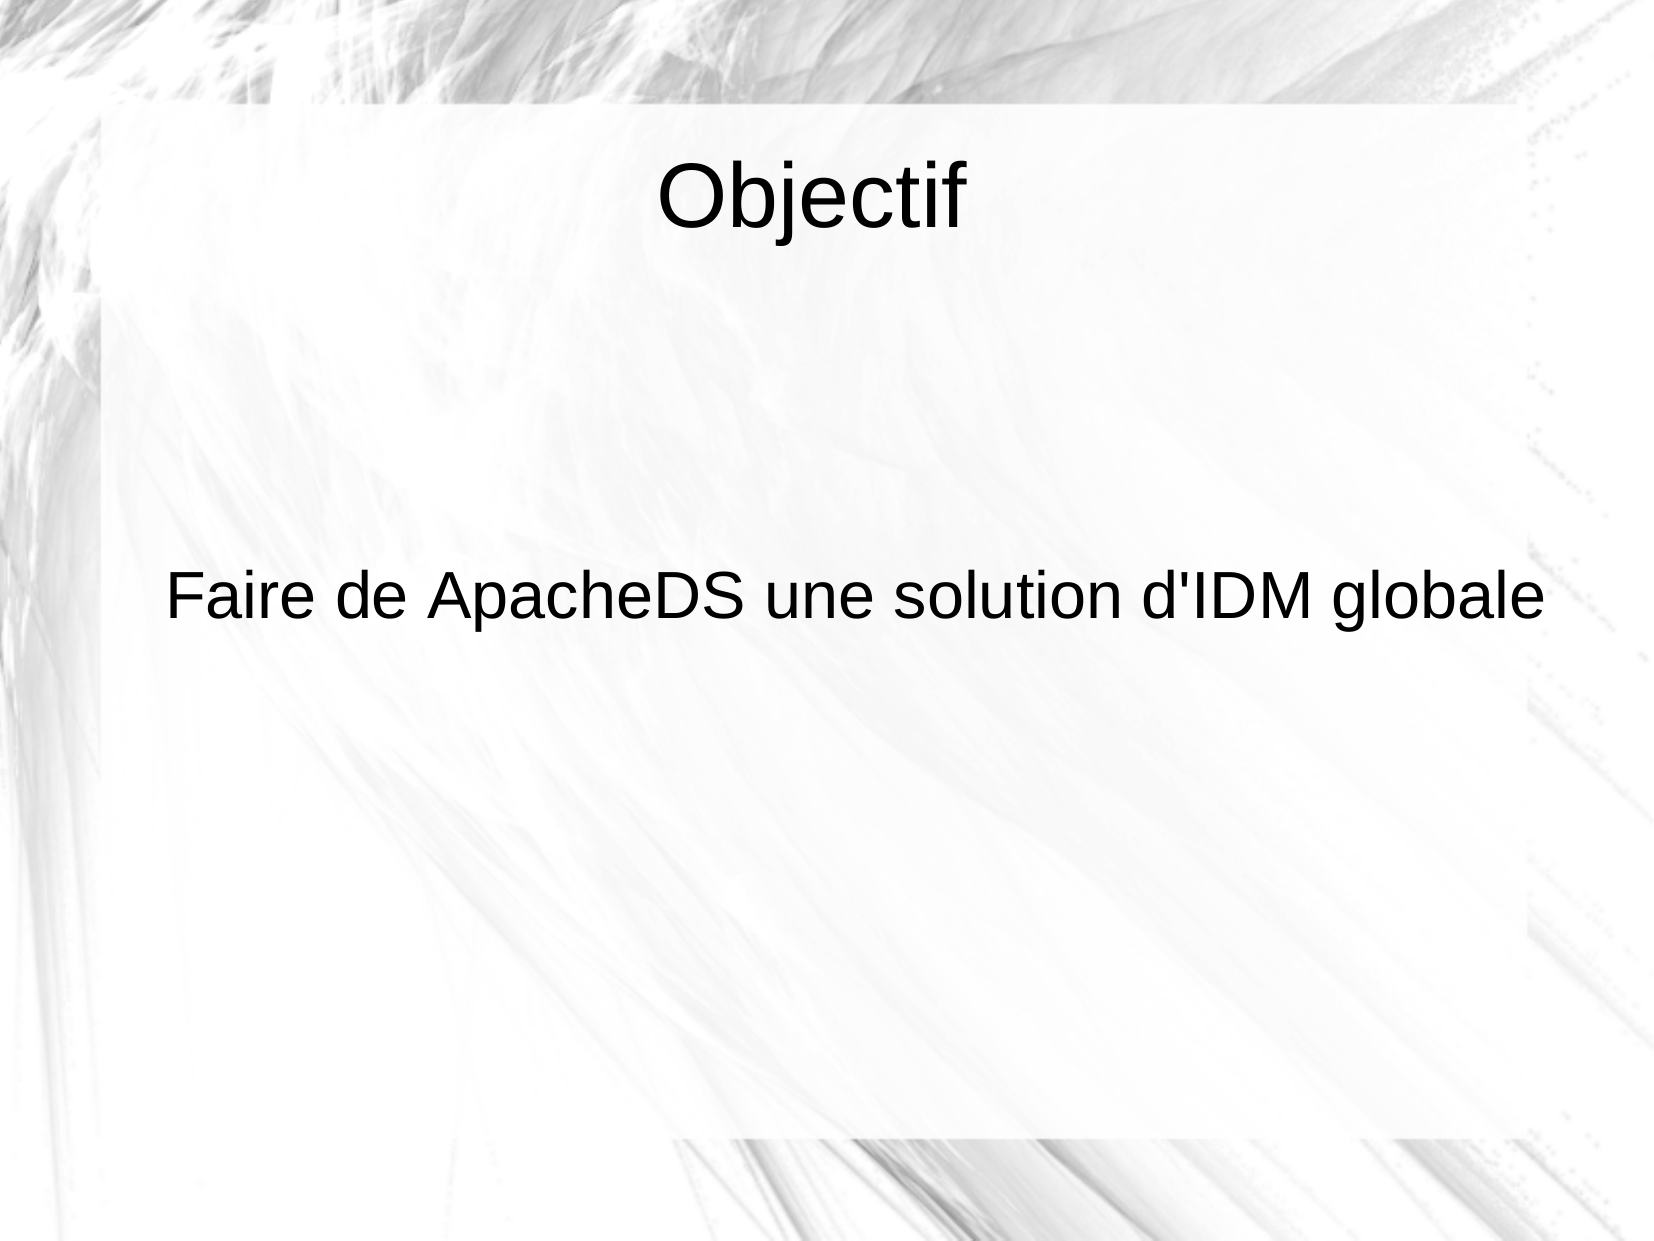

# Objectif
Faire de ApacheDS une solution d'IDM globale